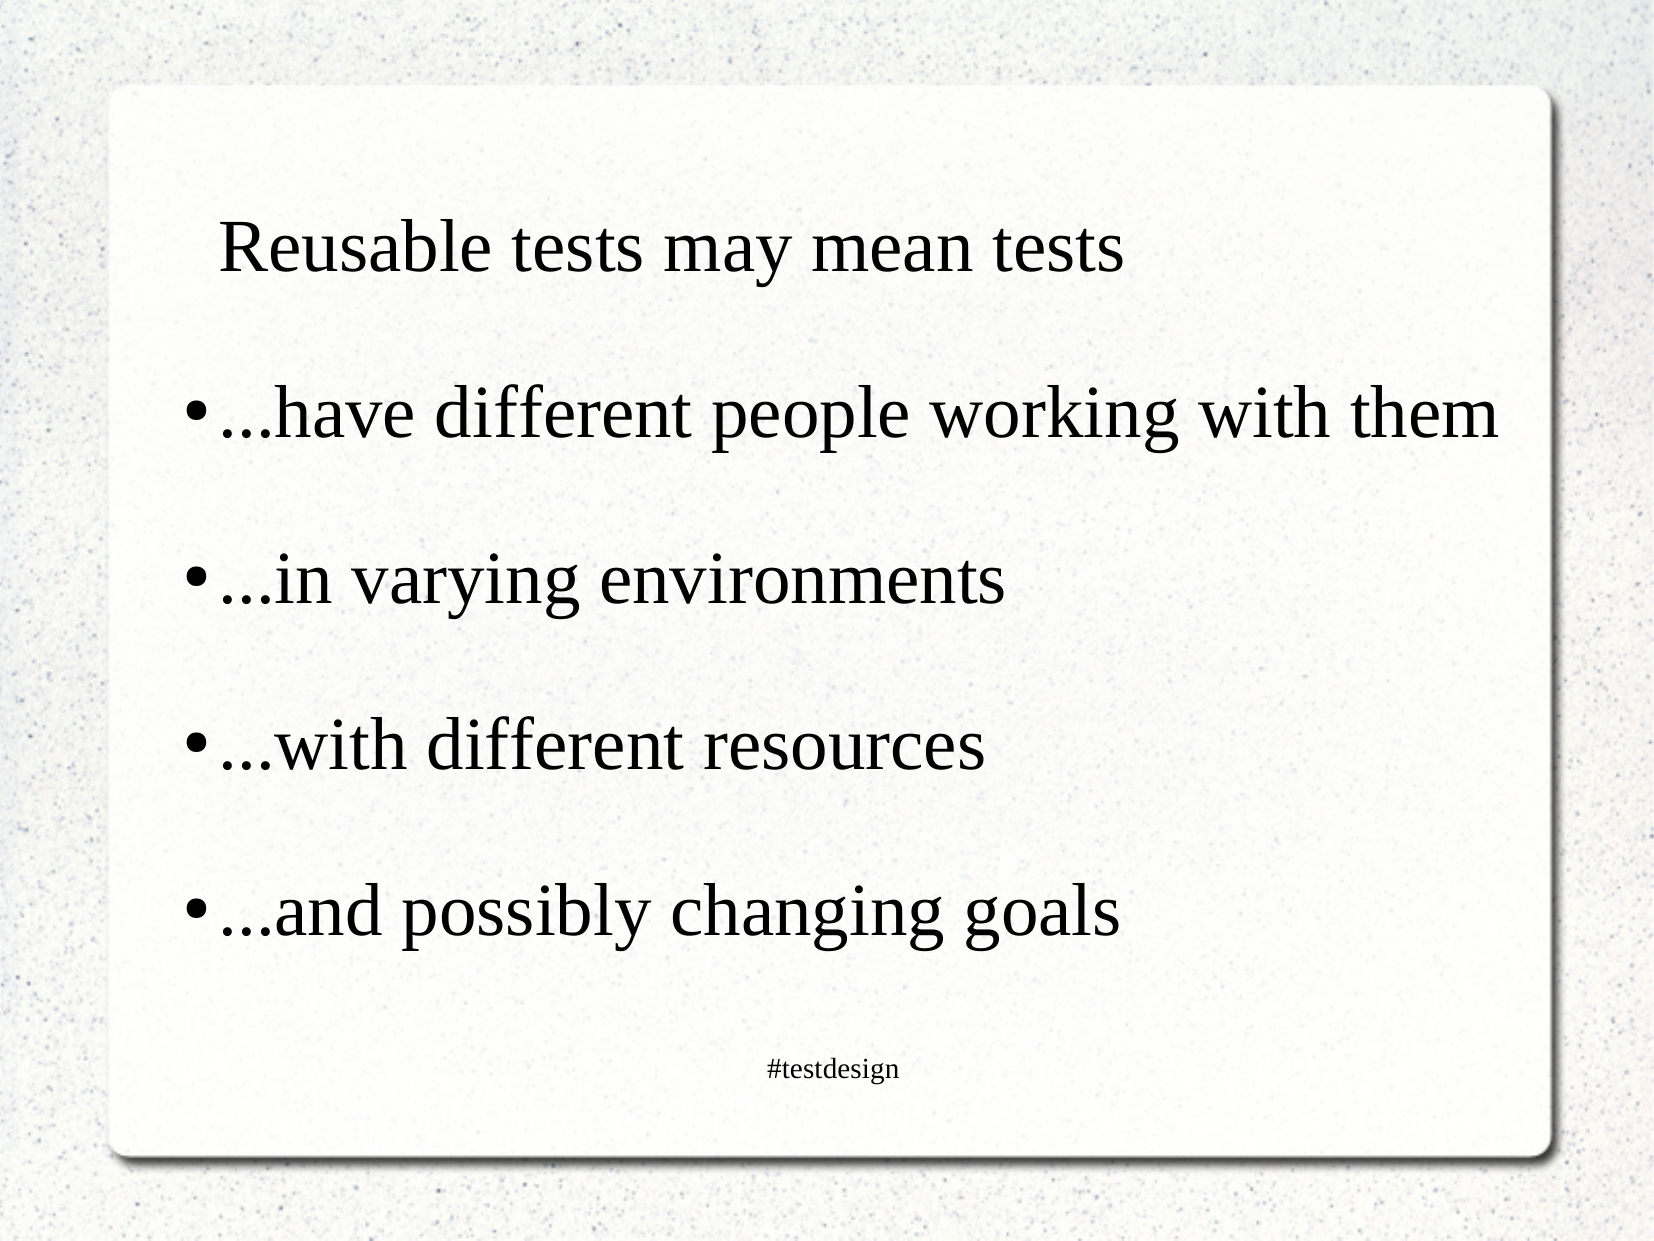

# Reusable tests may mean tests
...have different people working with them
...in varying environments
...with different resources
...and possibly changing goals
#testdesign